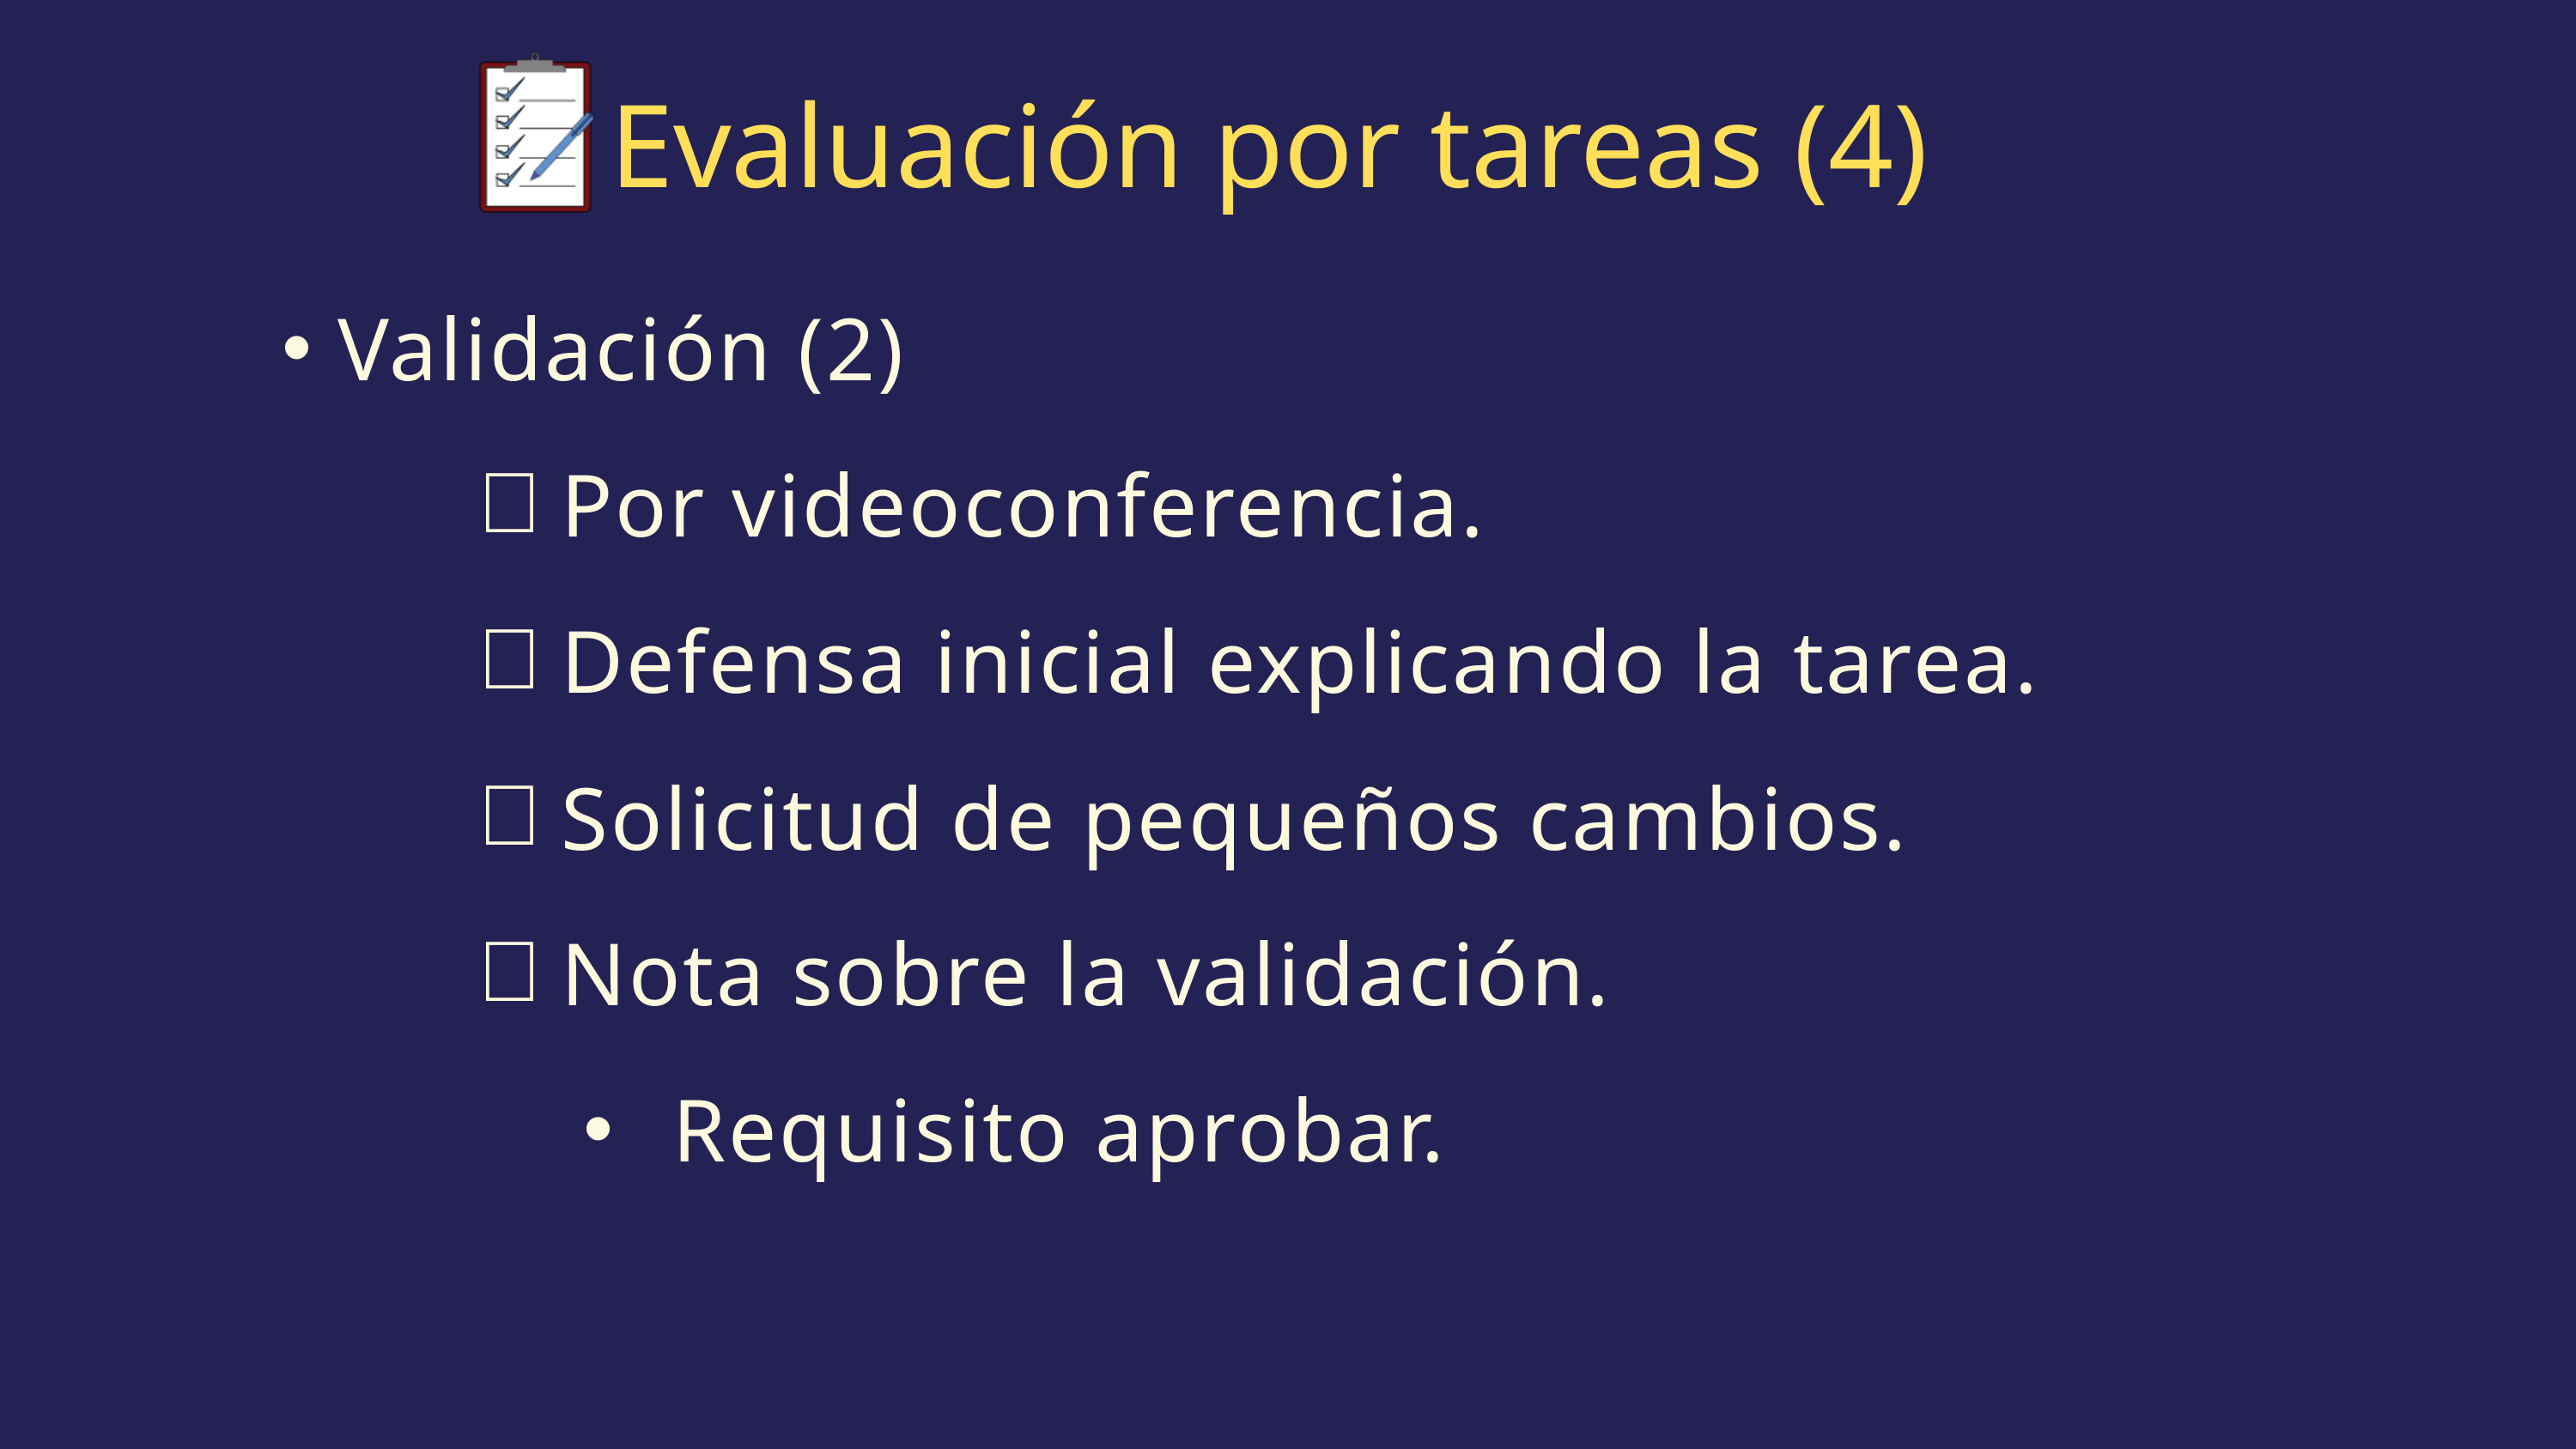

Evaluación por tareas (4)
Validación (2)
Por videoconferencia.
Defensa inicial explicando la tarea.
Solicitud de pequeños cambios.
Nota sobre la validación.
Requisito aprobar.